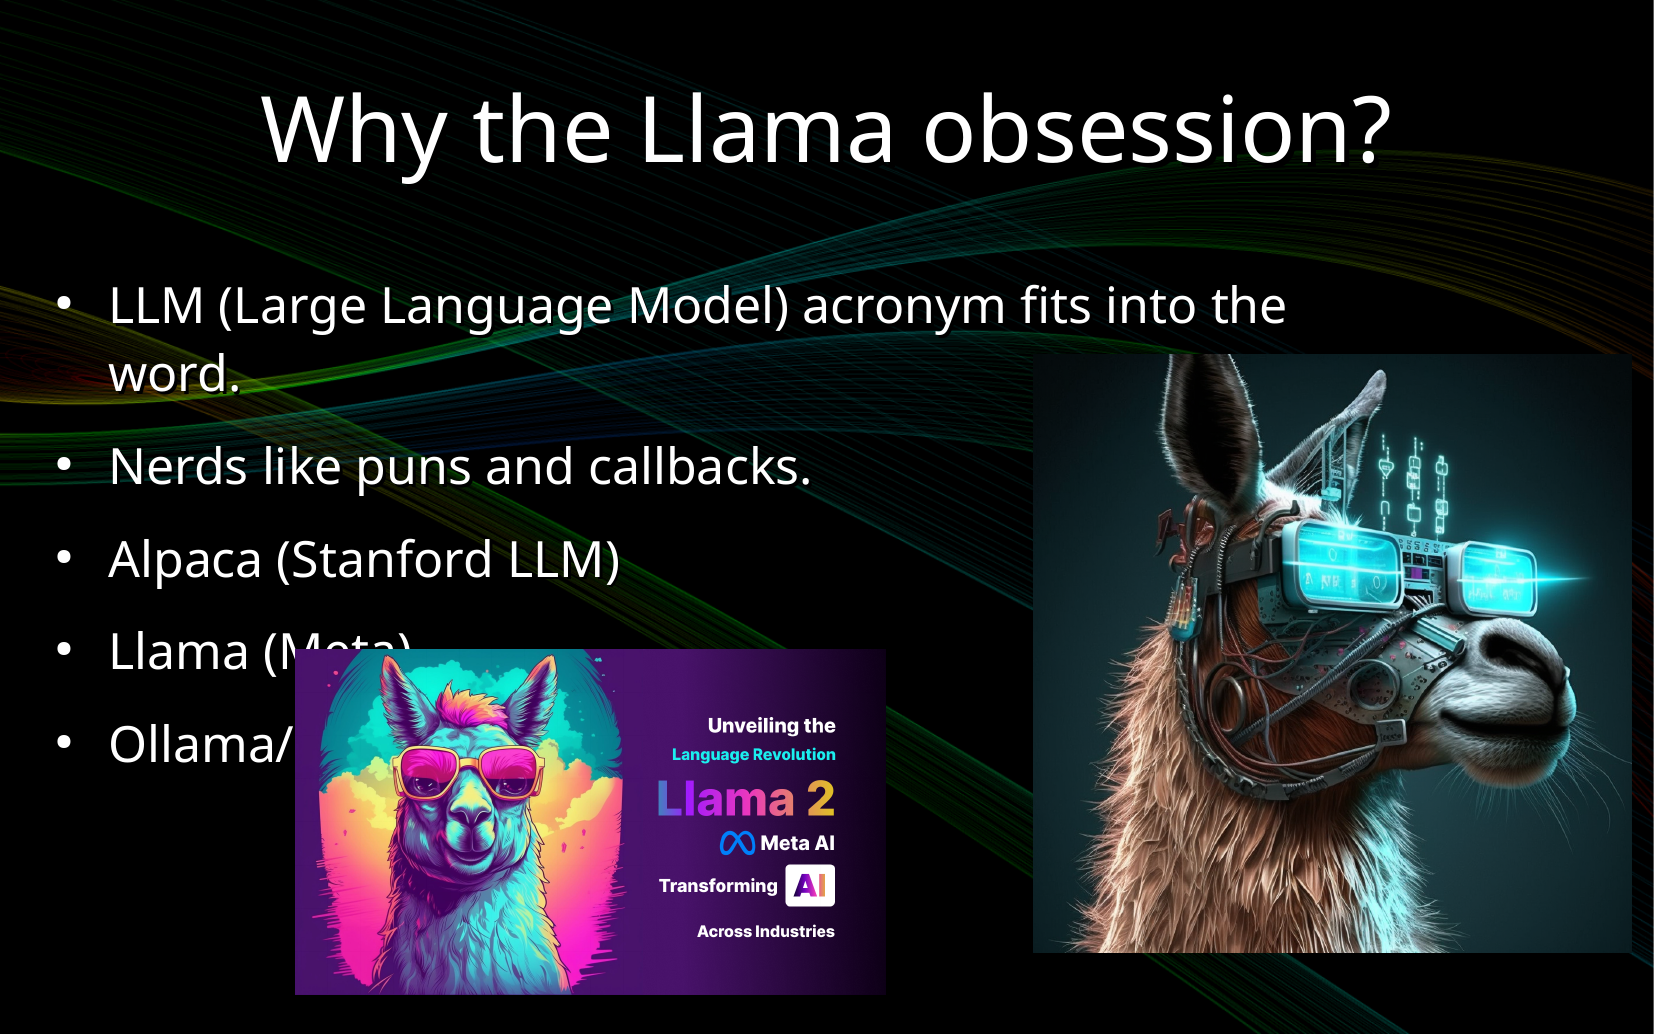

# Why the Llama obsession?
LLM (Large Language Model) acronym fits into the word.
Nerds like puns and callbacks.
Alpaca (Stanford LLM)
Llama (Meta)
Ollama/llama.cpp